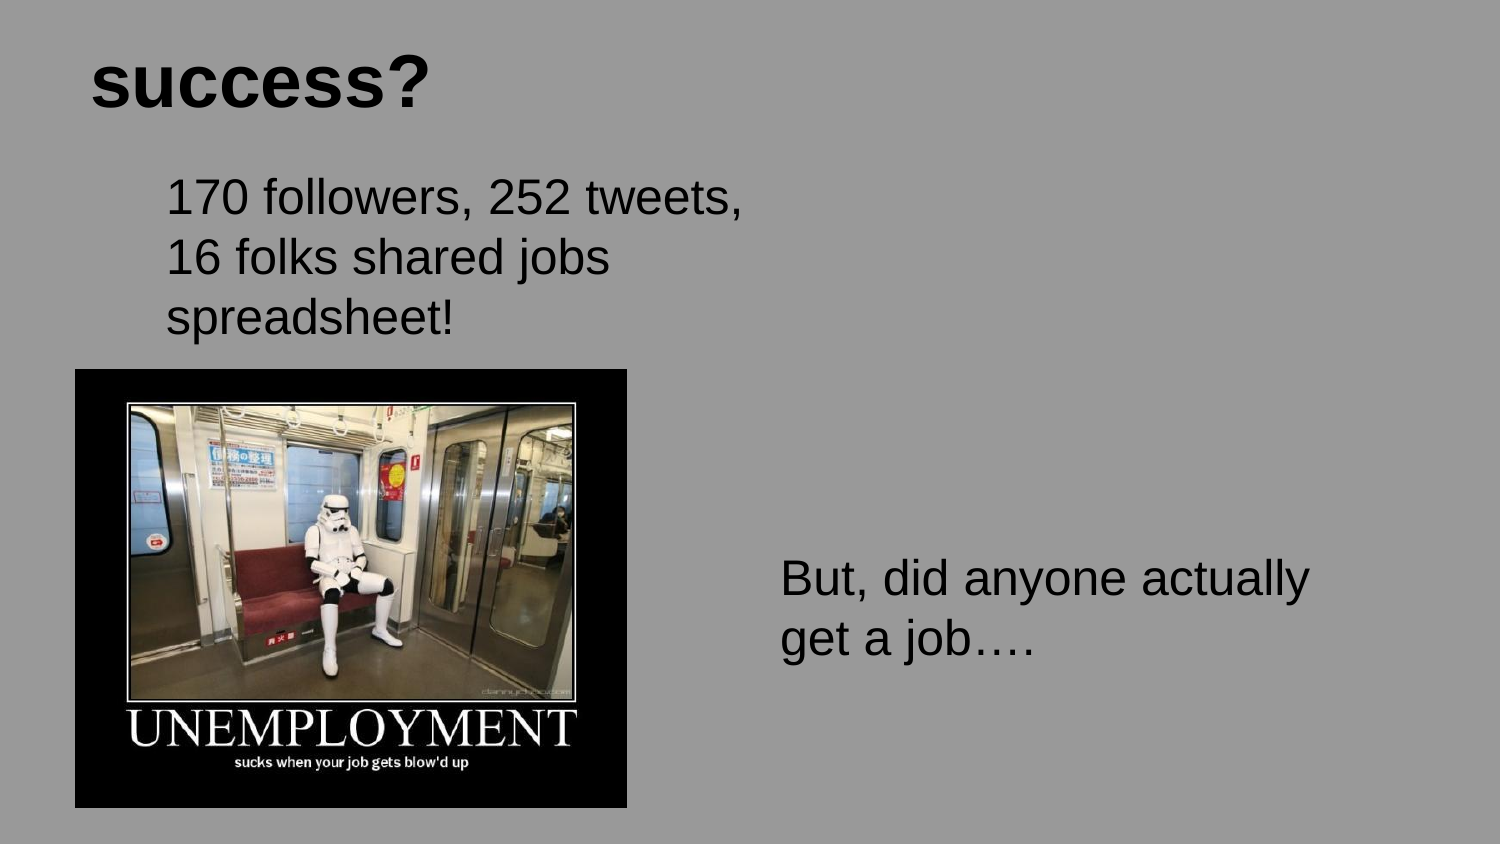

# success?
170 followers, 252 tweets, 16 folks shared jobs spreadsheet!
But, did anyone actually get a job….